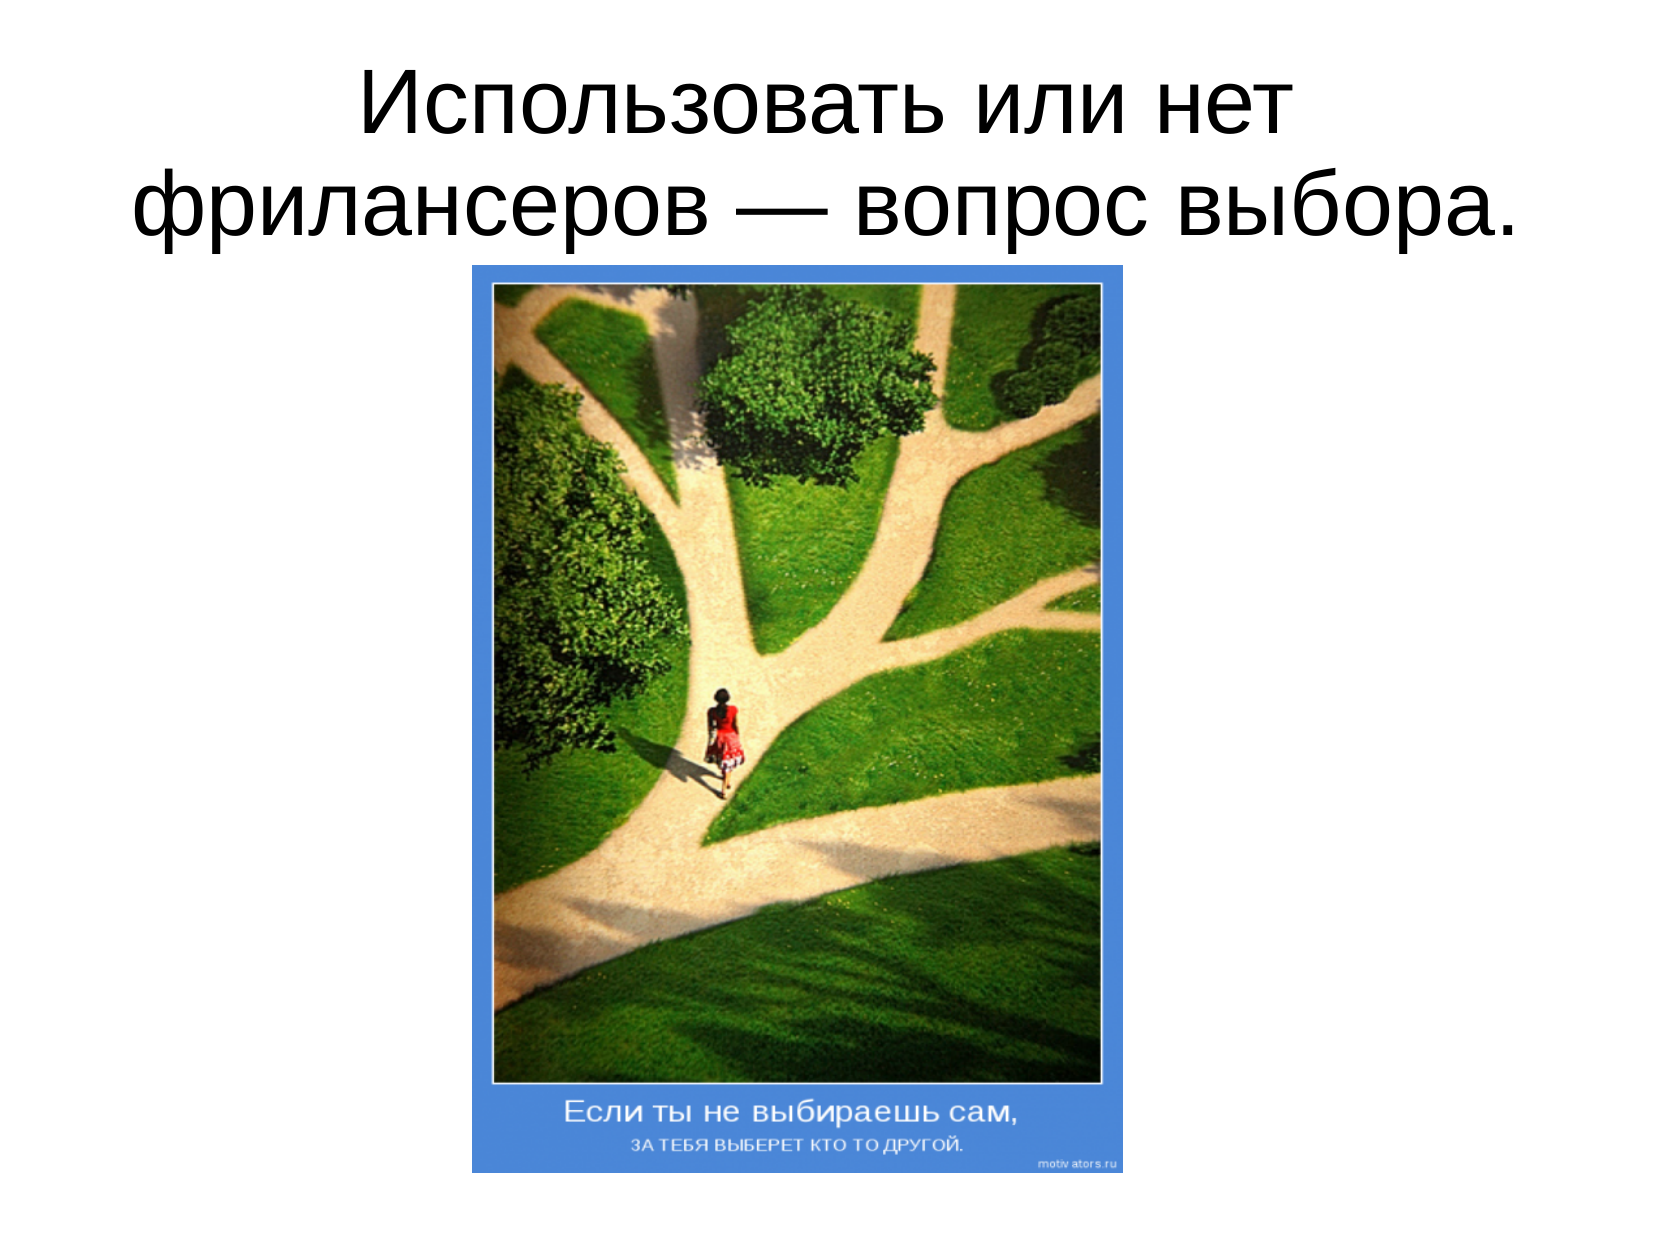

# Использовать или нет фрилансеров — вопрос выбора.